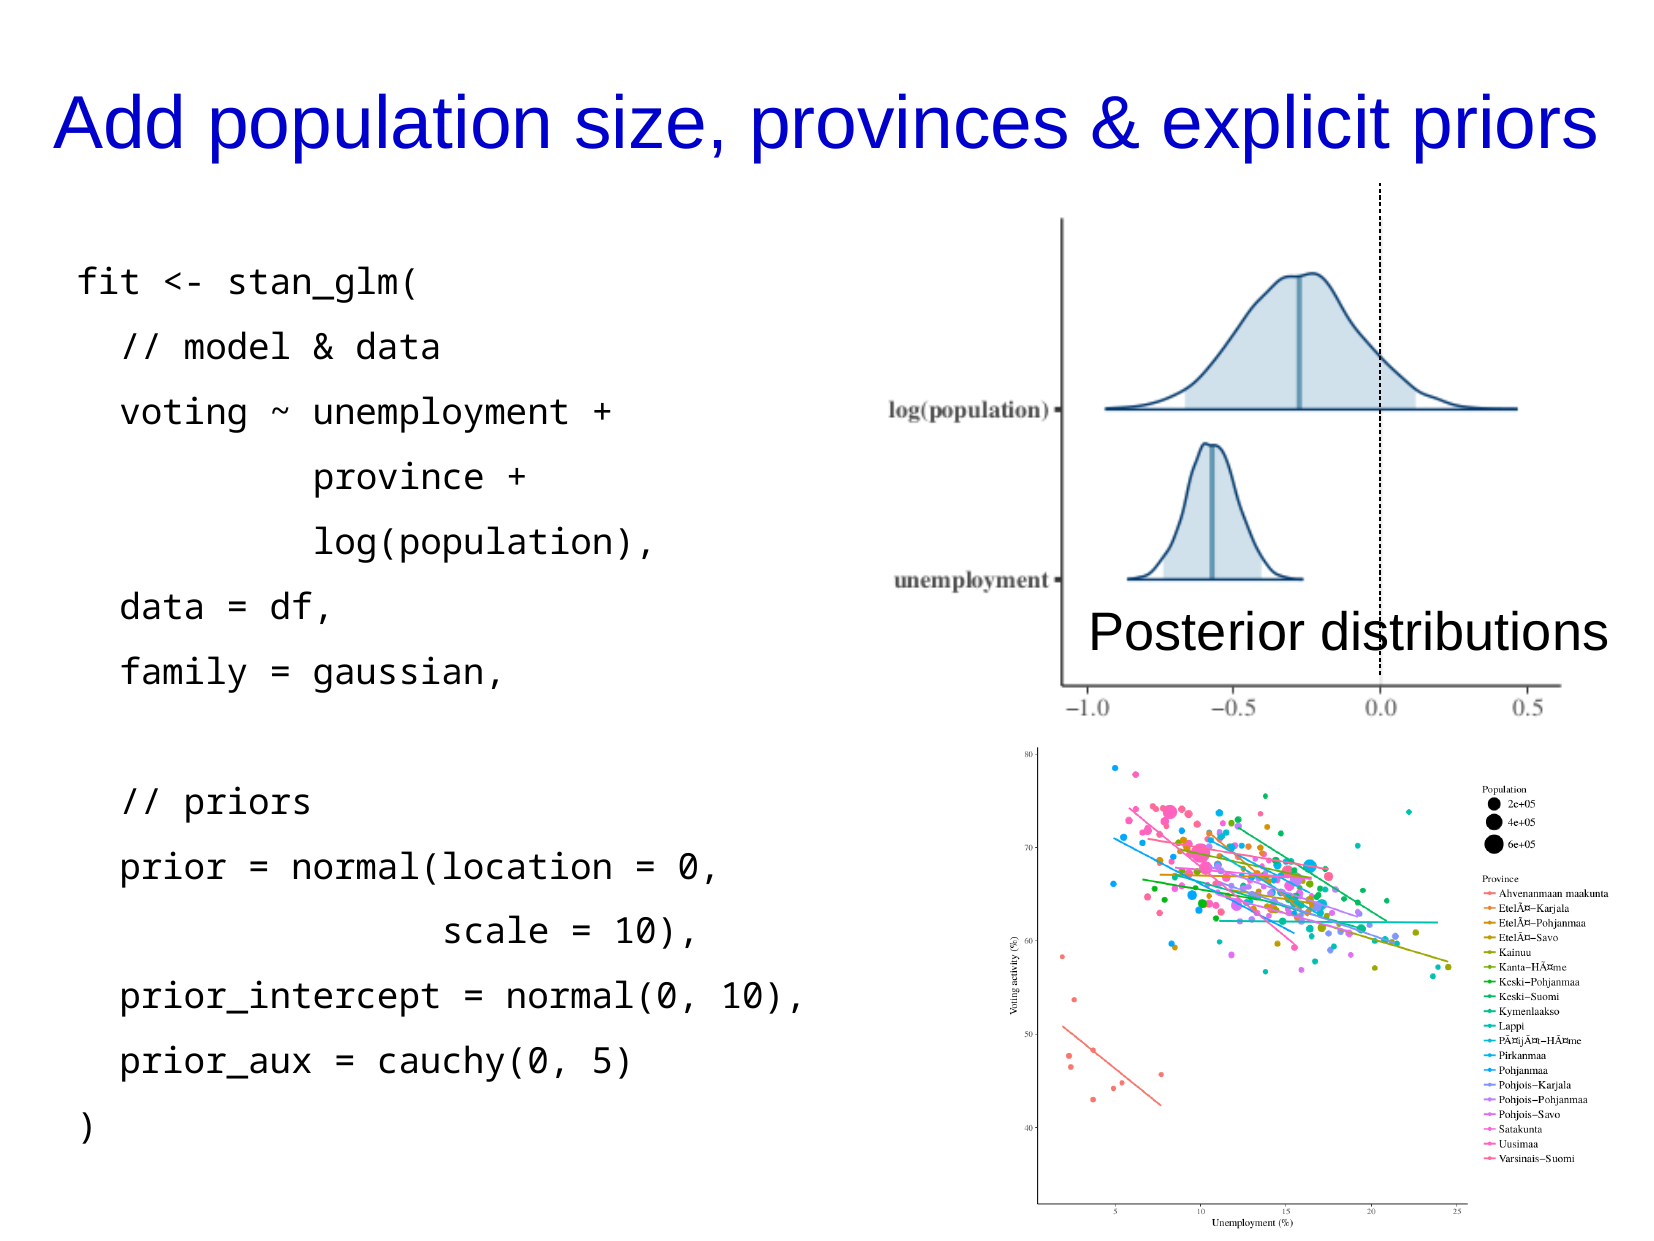

# Add population size, provinces & explicit priors
fit <- stan_glm(
 // model & data
 voting ~ unemployment +
 province +
 log(population),
 data = df,
 family = gaussian,
 // priors
 prior = normal(location = 0,
 scale = 10),
 prior_intercept = normal(0, 10),
 prior_aux = cauchy(0, 5)
)
Posterior distributions
40